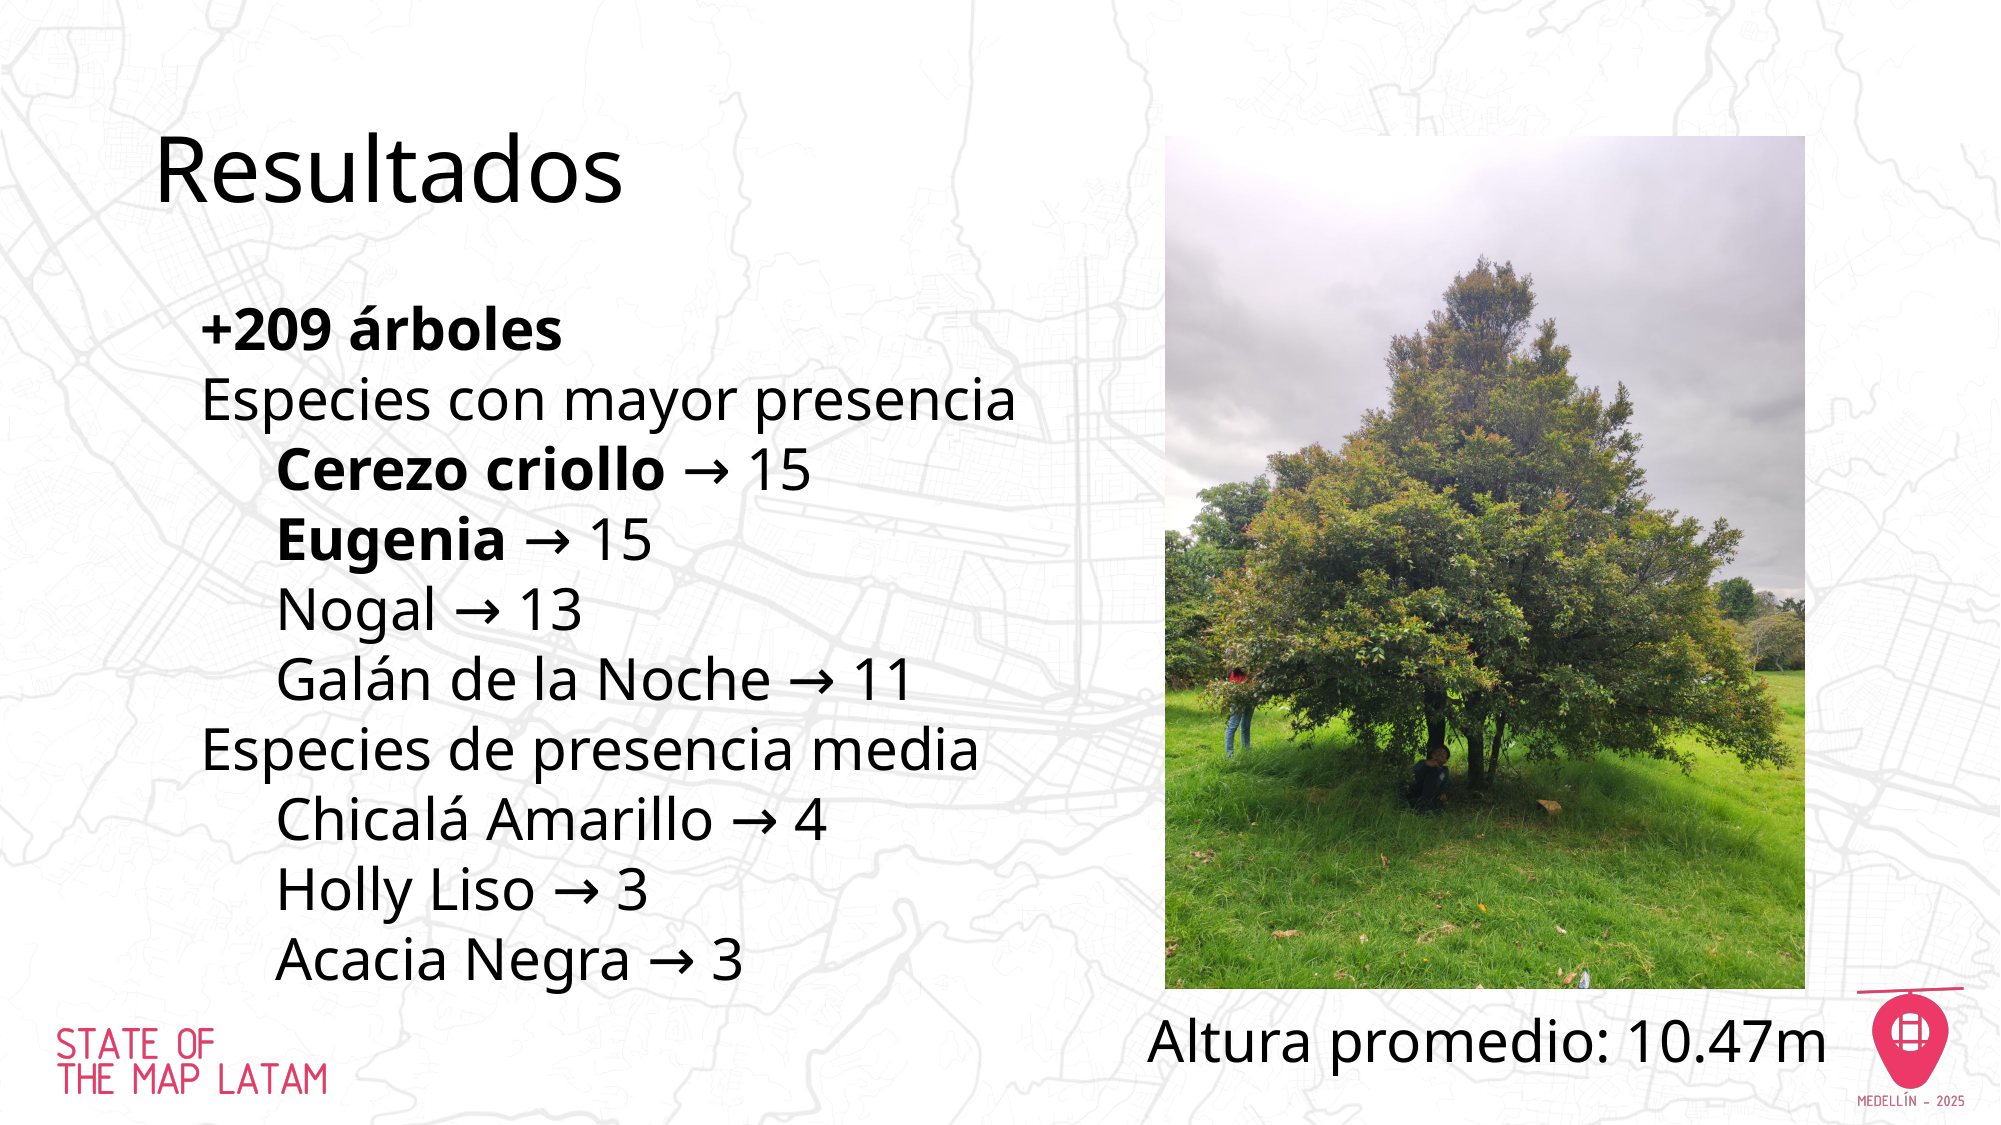

# Resultados
+209 árboles
Especies con mayor presencia
Cerezo criollo → 15
Eugenia → 15
Nogal → 13
Galán de la Noche → 11
Especies de presencia media
Chicalá Amarillo → 4
Holly Liso → 3
Acacia Negra → 3
https://wiki.openstreetmap.org/wiki/ES:Latam/Mapeo_de_%C3%A1rboles
Altura promedio: 10.47m